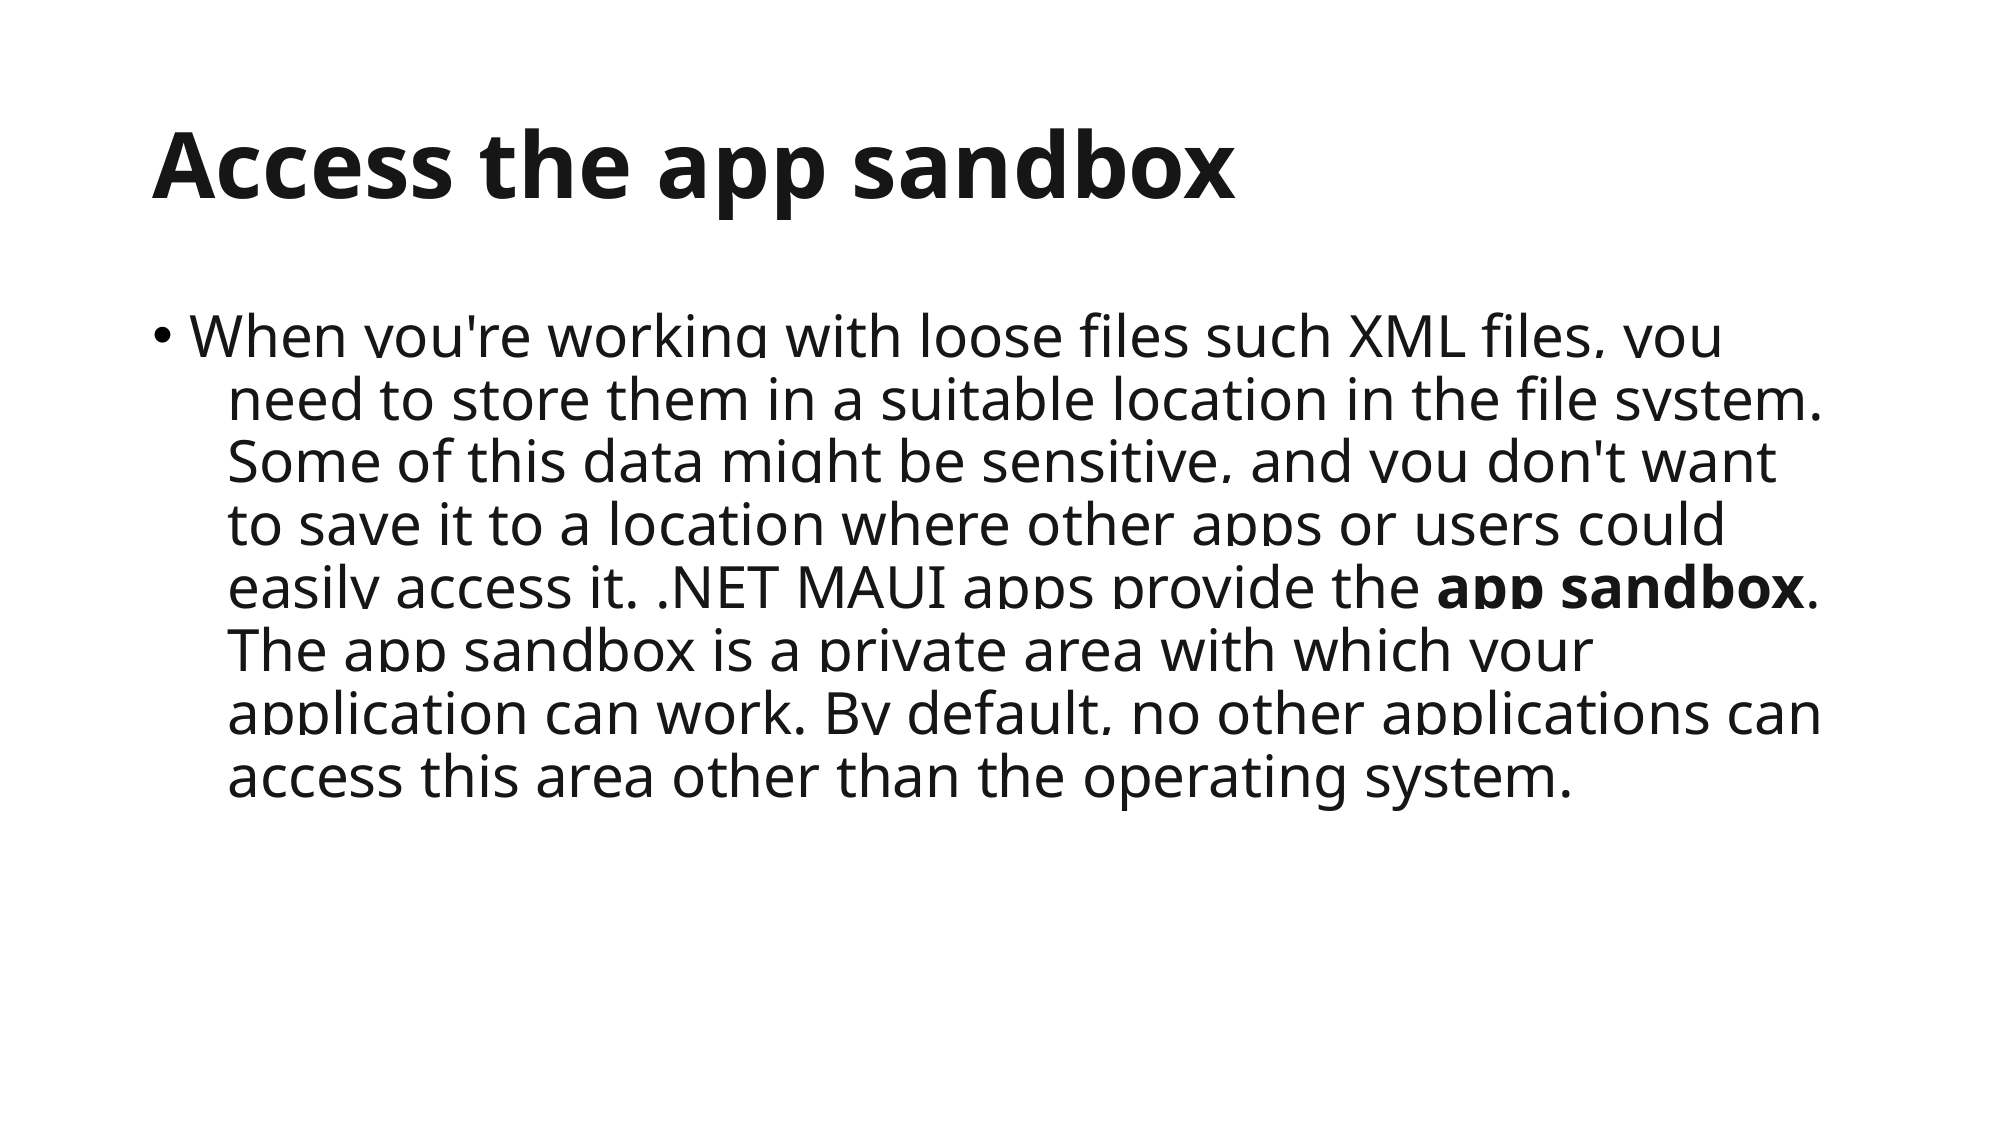

# Access the app sandbox
When you're working with loose files such XML files, you need to store them in a suitable location in the file system. Some of this data might be sensitive, and you don't want to save it to a location where other apps or users could easily access it. .NET MAUI apps provide the app sandbox. The app sandbox is a private area with which your application can work. By default, no other applications can access this area other than the operating system.